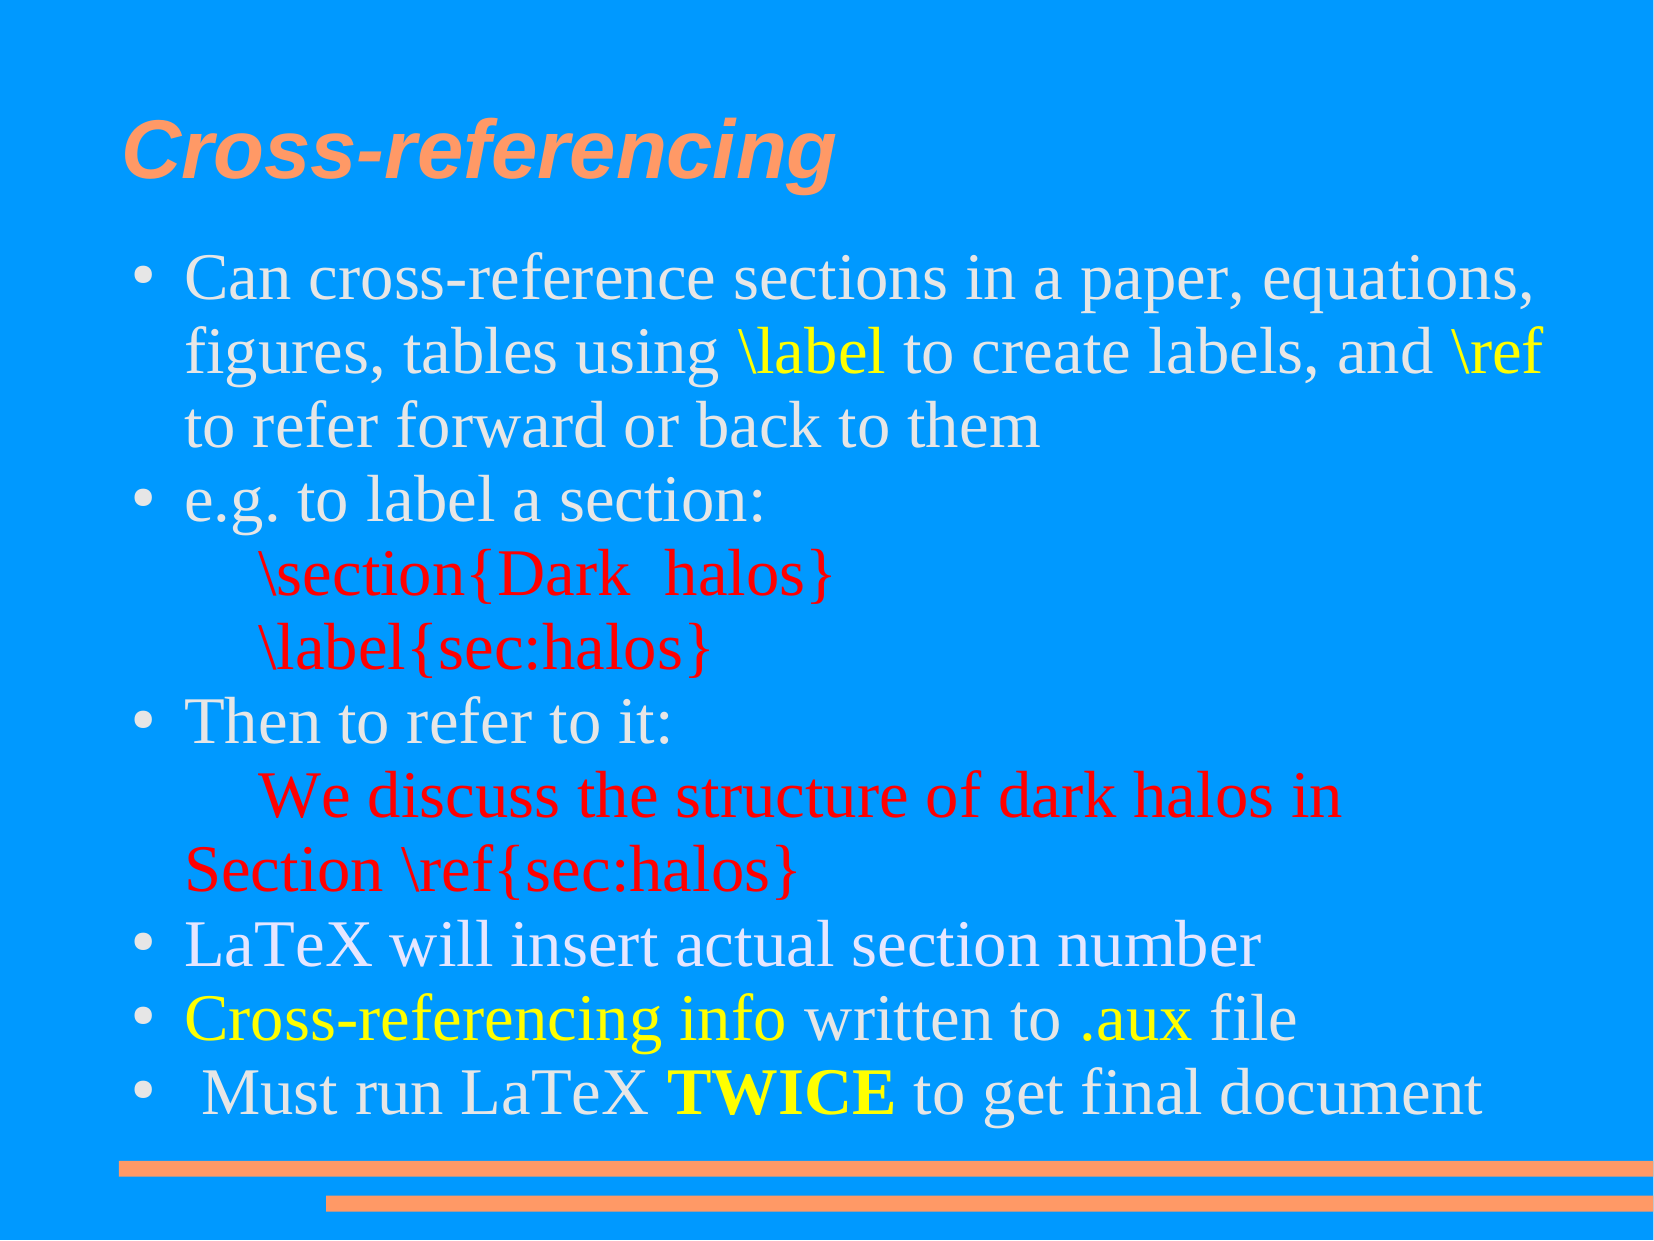

# Cross-referencing
Can cross-reference sections in a paper, equations, figures, tables using \label to create labels, and \ref to refer forward or back to them
e.g. to label a section:												\section{Dark halos}											\label{sec:halos}
Then to refer to it:													We discuss the structure of dark halos in Section \ref{sec:halos}
LaTeX will insert actual section number
Cross-referencing info written to .aux file
 Must run LaTeX TWICE to get final document